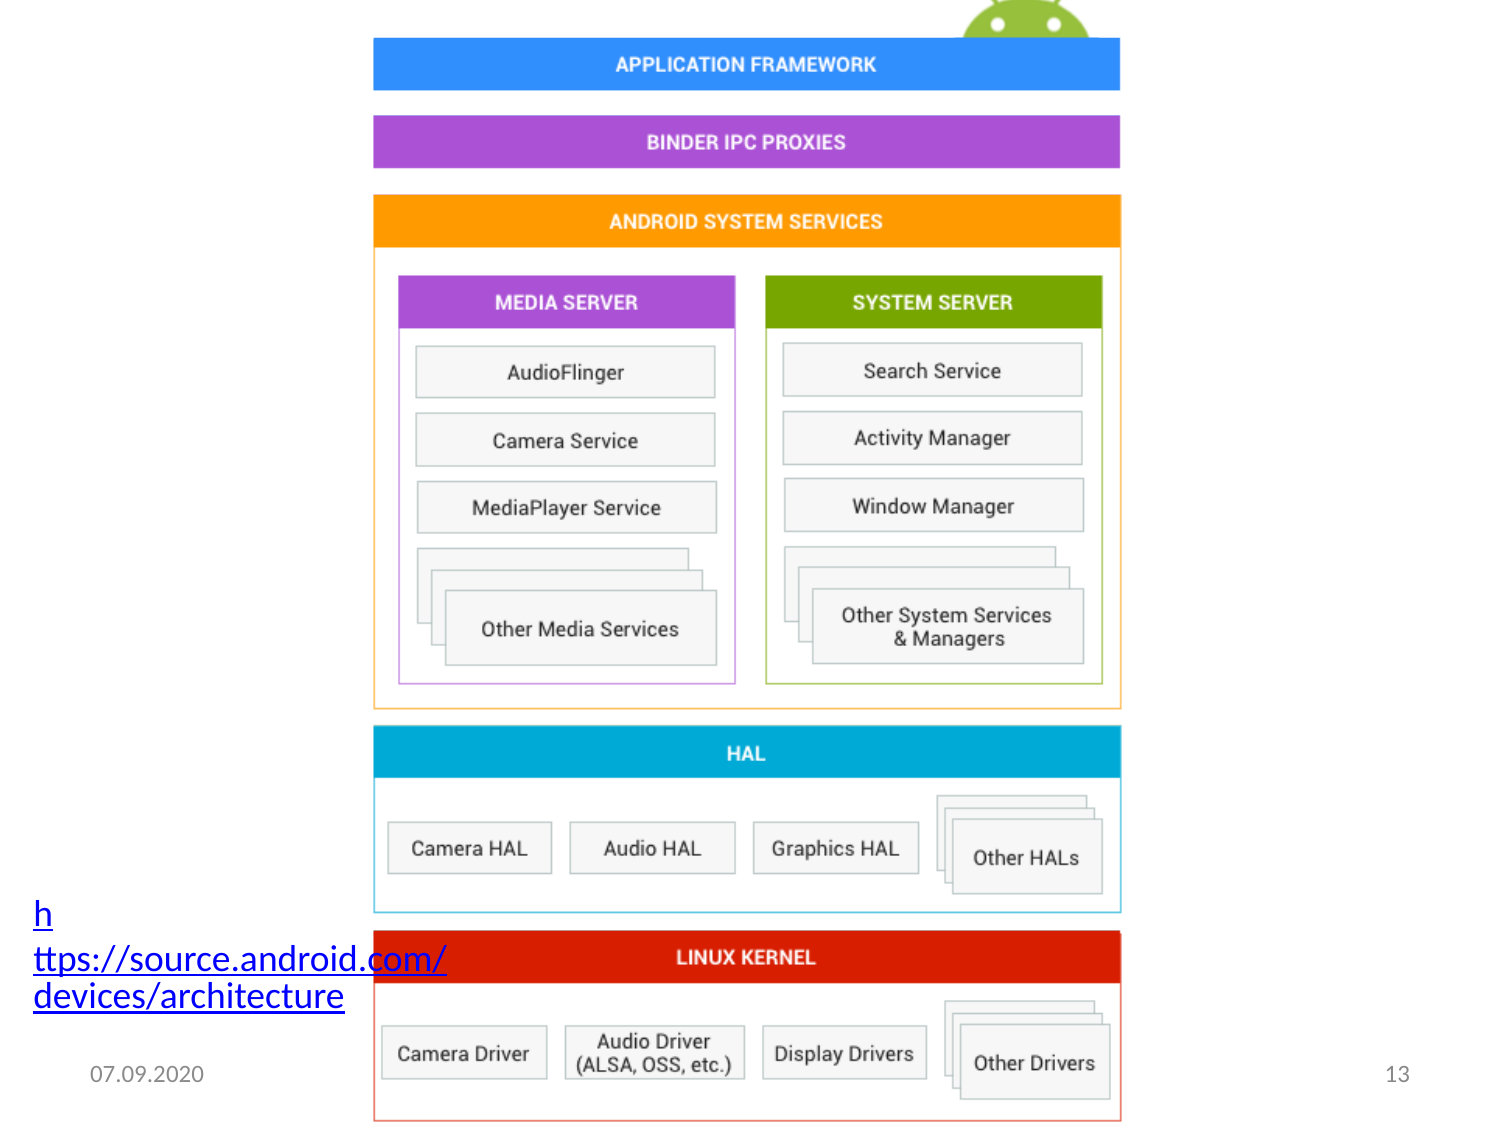

#
https://source.android.com/devices/architecture
07.09.2020
Creative Commons Attribution-ShareAlike 3.0